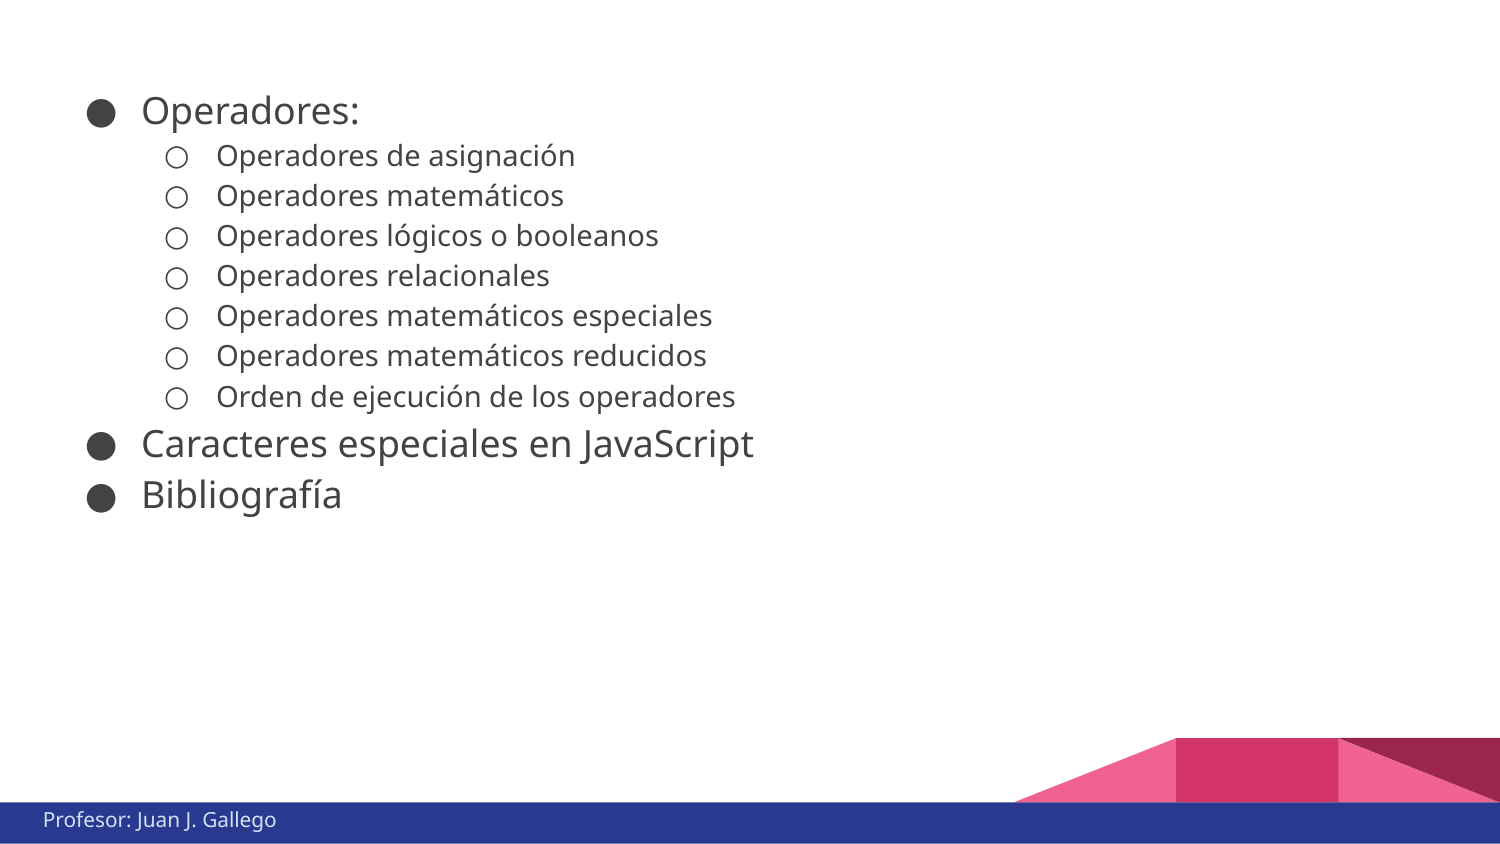

# Operadores:
Operadores de asignación
Operadores matemáticos
Operadores lógicos o booleanos
Operadores relacionales
Operadores matemáticos especiales
Operadores matemáticos reducidos
Orden de ejecución de los operadores
Caracteres especiales en JavaScript
Bibliografía